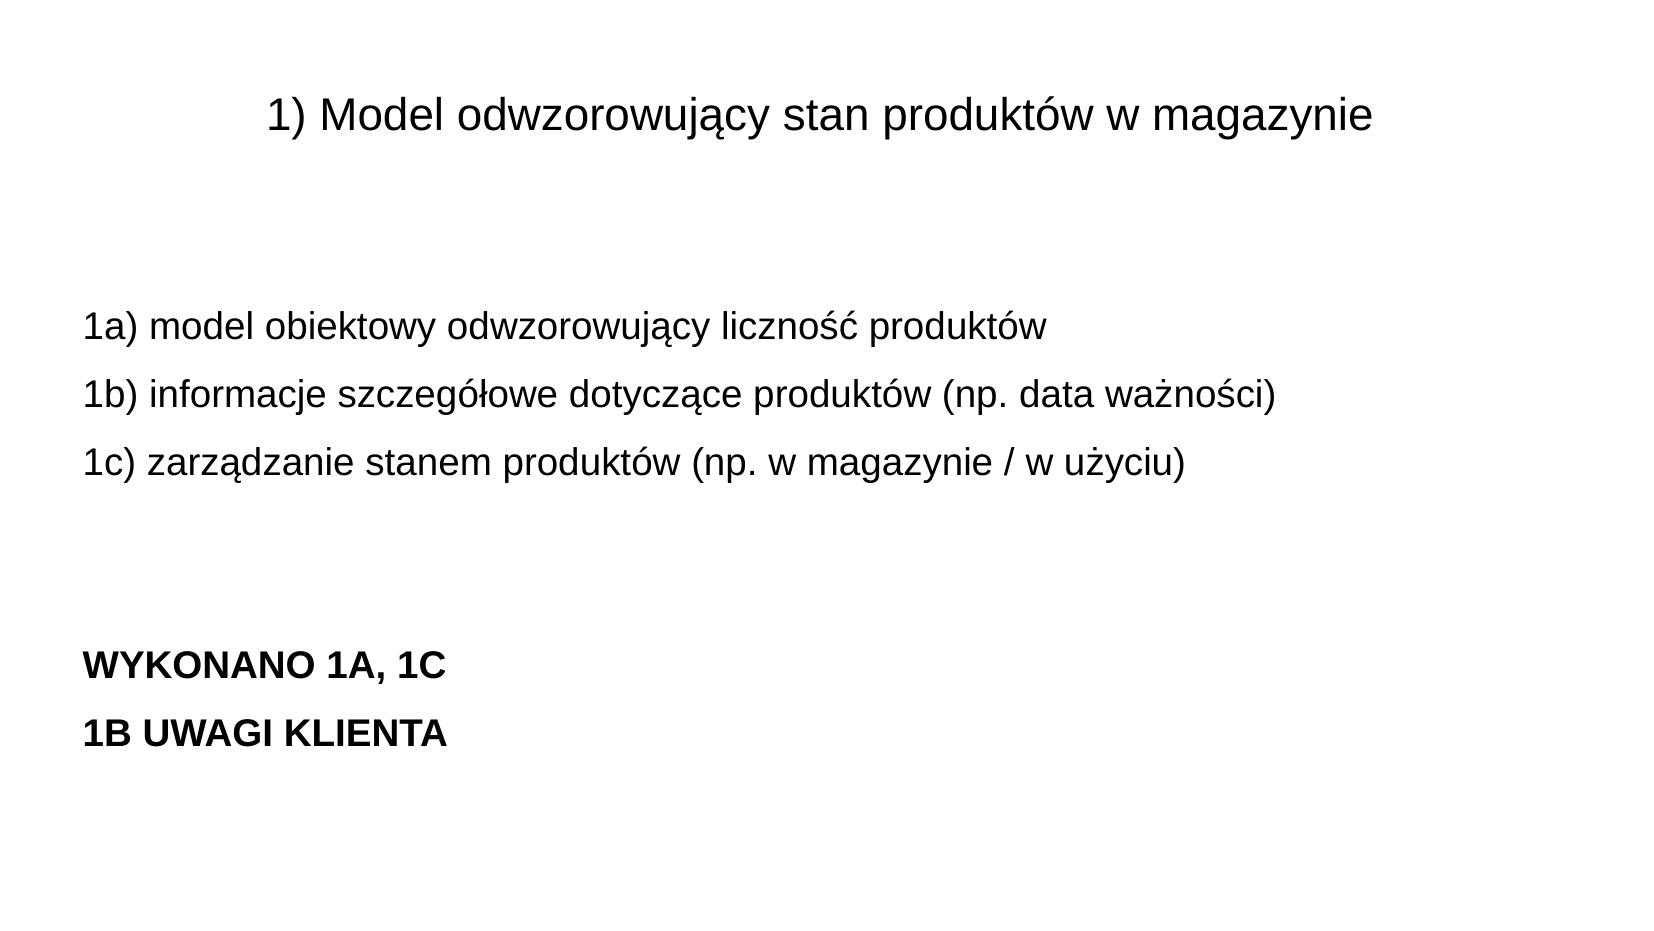

# 1) Model odwzorowujący stan produktów w magazynie
1a) model obiektowy odwzorowujący liczność produktów
1b) informacje szczegółowe dotyczące produktów (np. data ważności)
1c) zarządzanie stanem produktów (np. w magazynie / w użyciu)
WYKONANO 1A, 1C
1B UWAGI KLIENTA